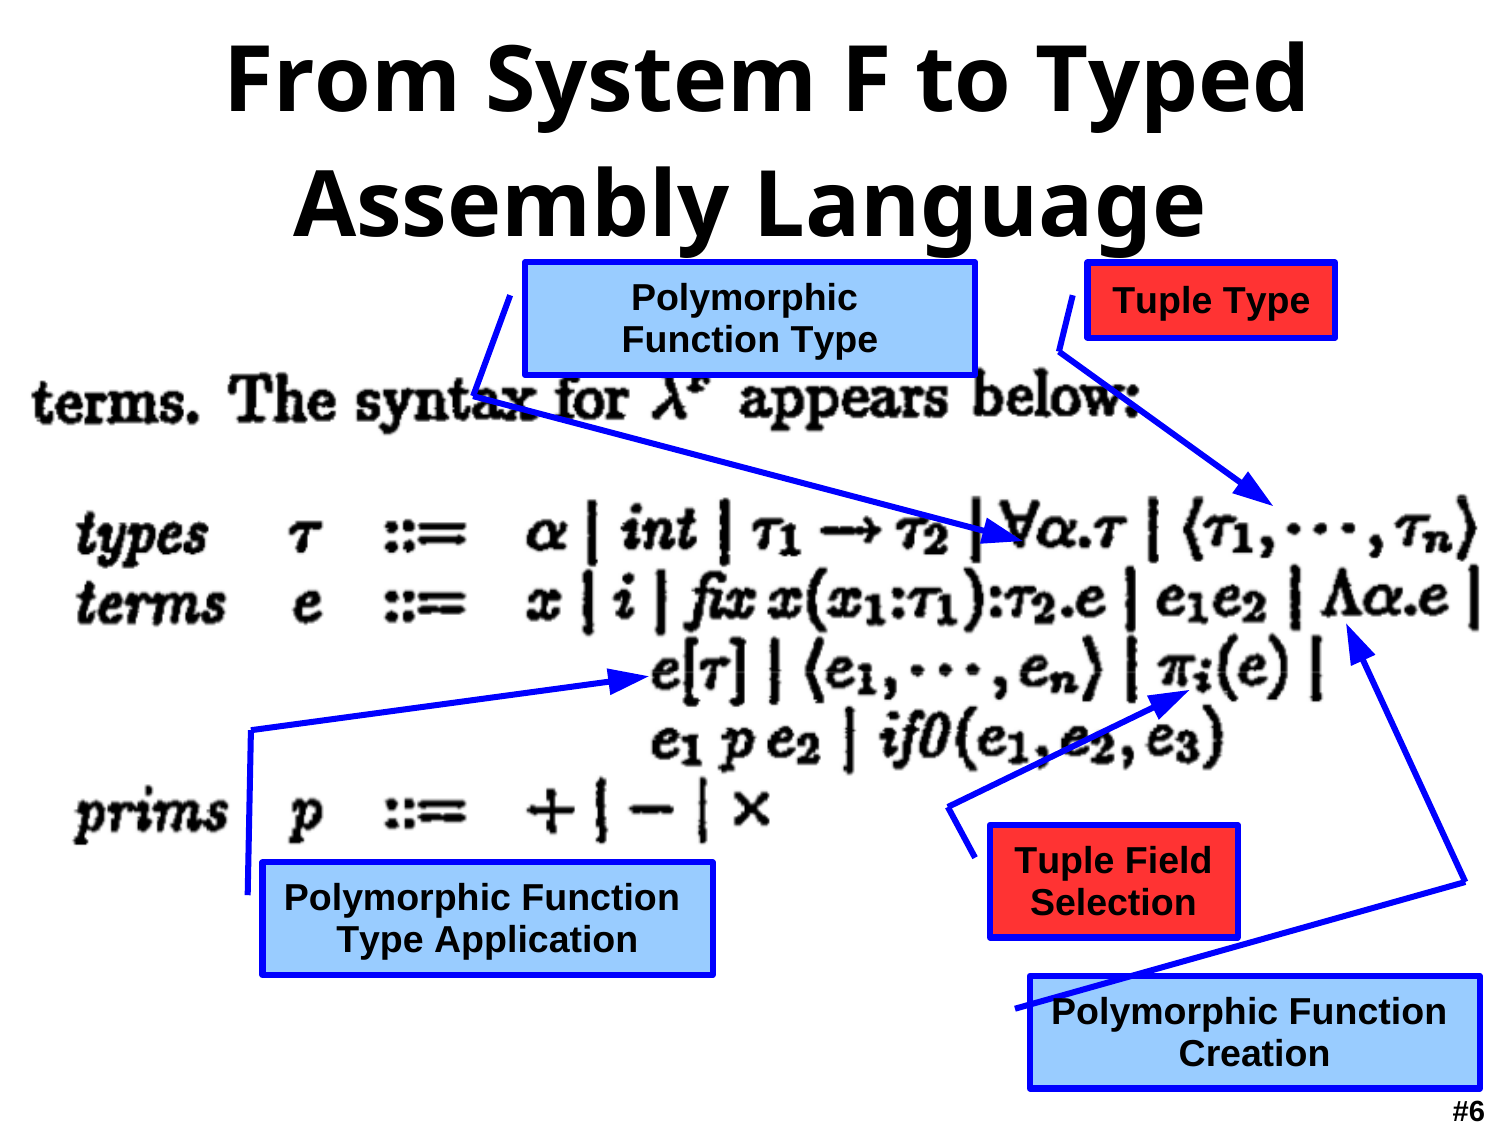

# From System F to Typed Assembly Language
Polymorphic
Function Type
Tuple Type
Tuple Field
Selection
Polymorphic Function
Type Application
Polymorphic Function
Creation
6